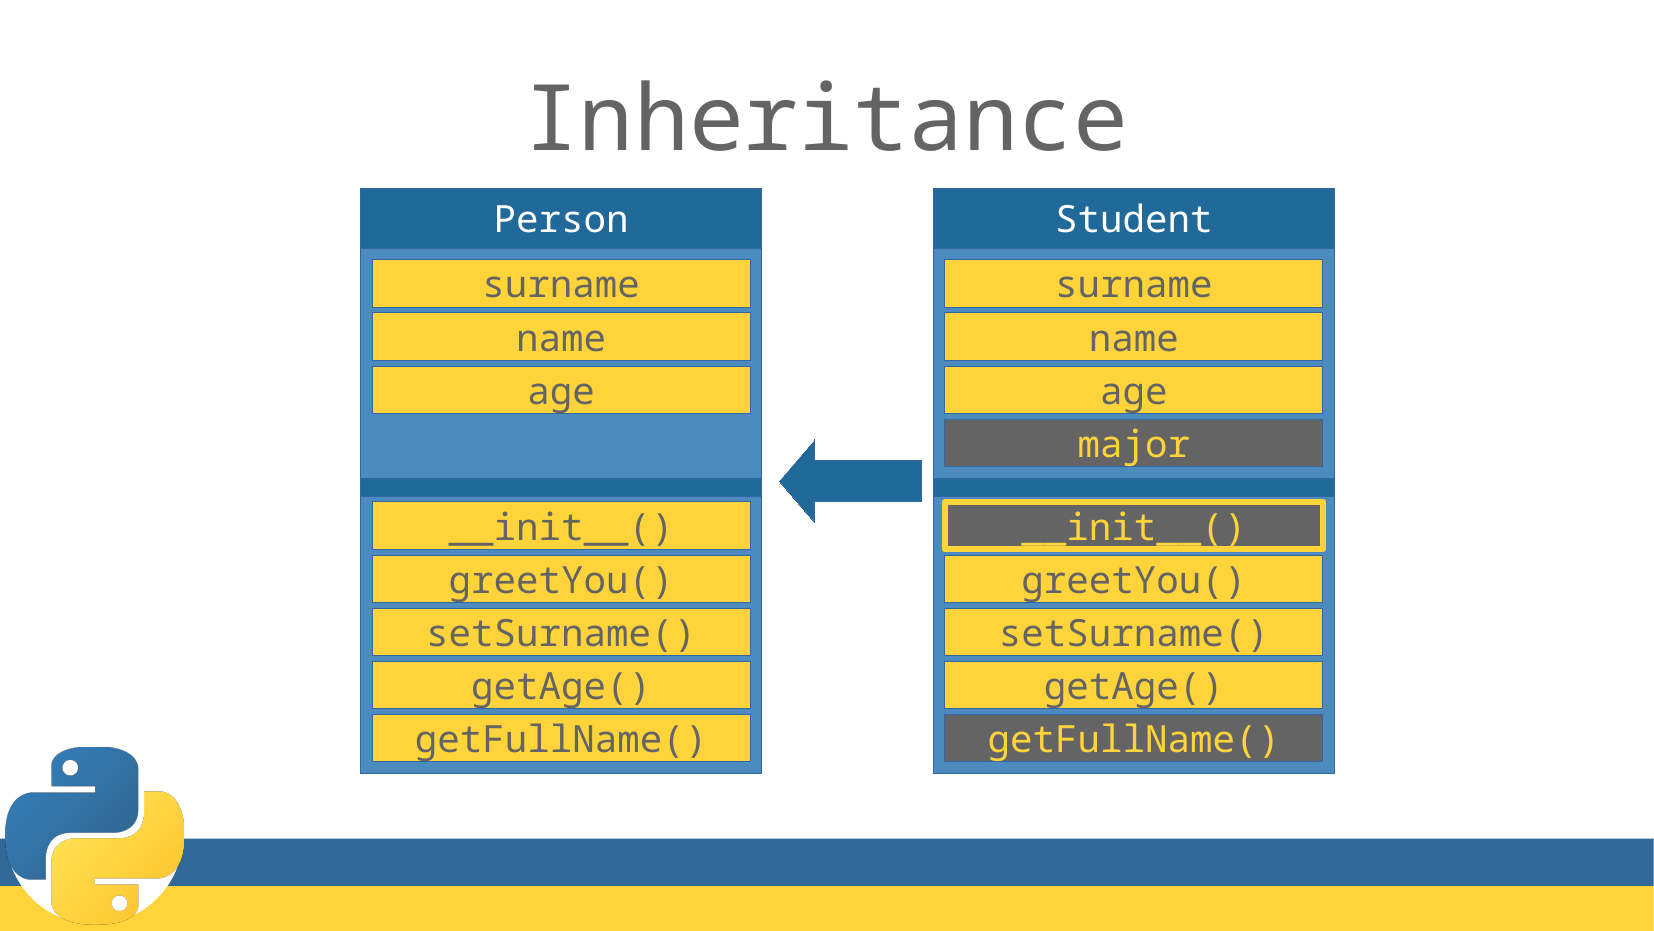

# Inheritance
Person
surname
name
age
__init__()
greetYou()
setSurname()
getAge()
getFullName()
Student
surname
name
age
major
__init__()
greetYou()
setSurname()
getAge()
getFullName()